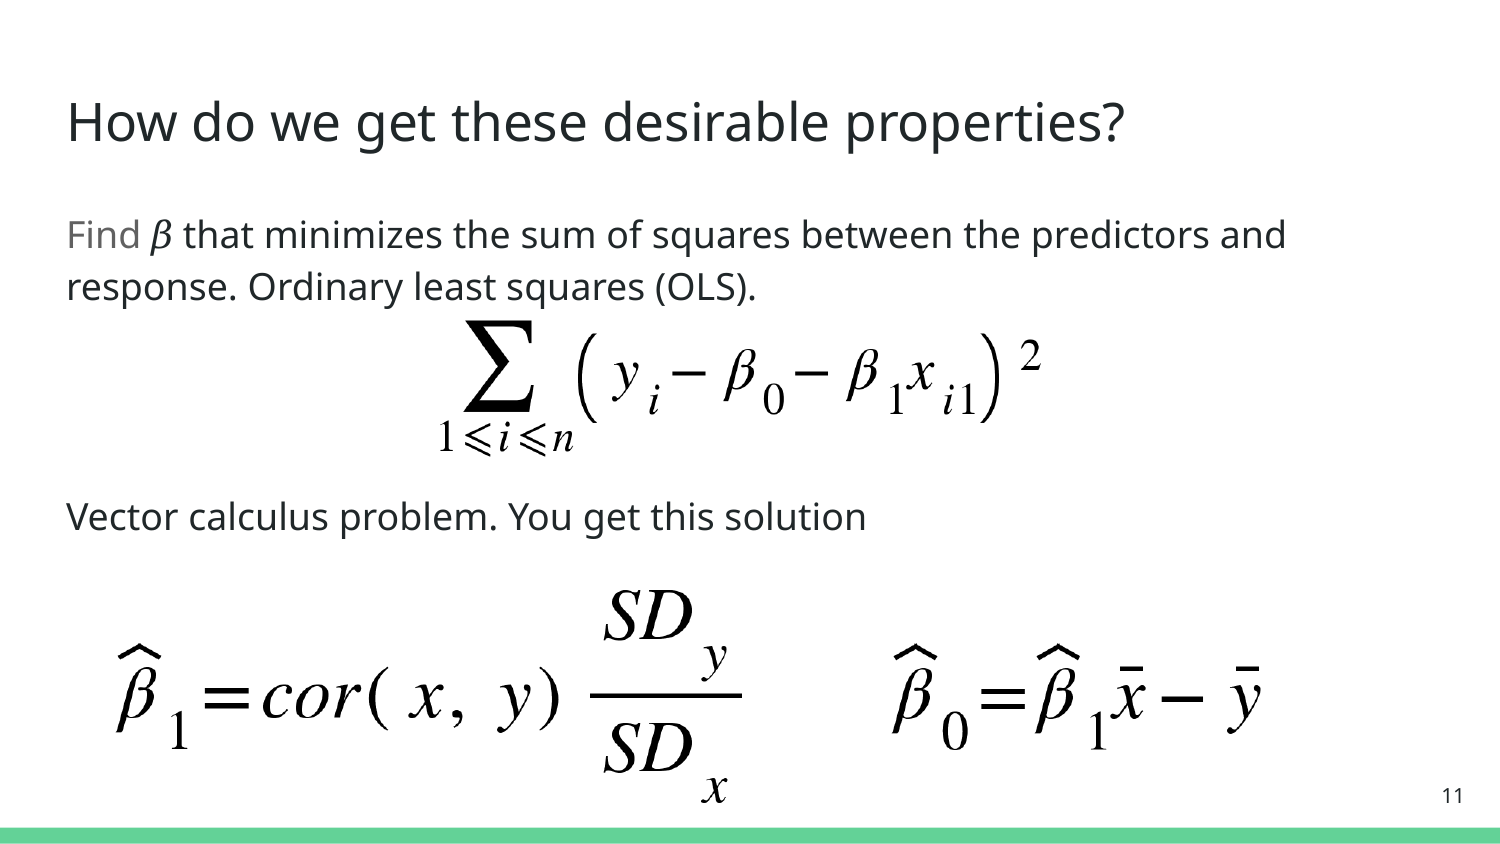

# How do we get these desirable properties?
Find 𝛽 that minimizes the sum of squares between the predictors and response. Ordinary least squares (OLS).
Vector calculus problem. You get this solution